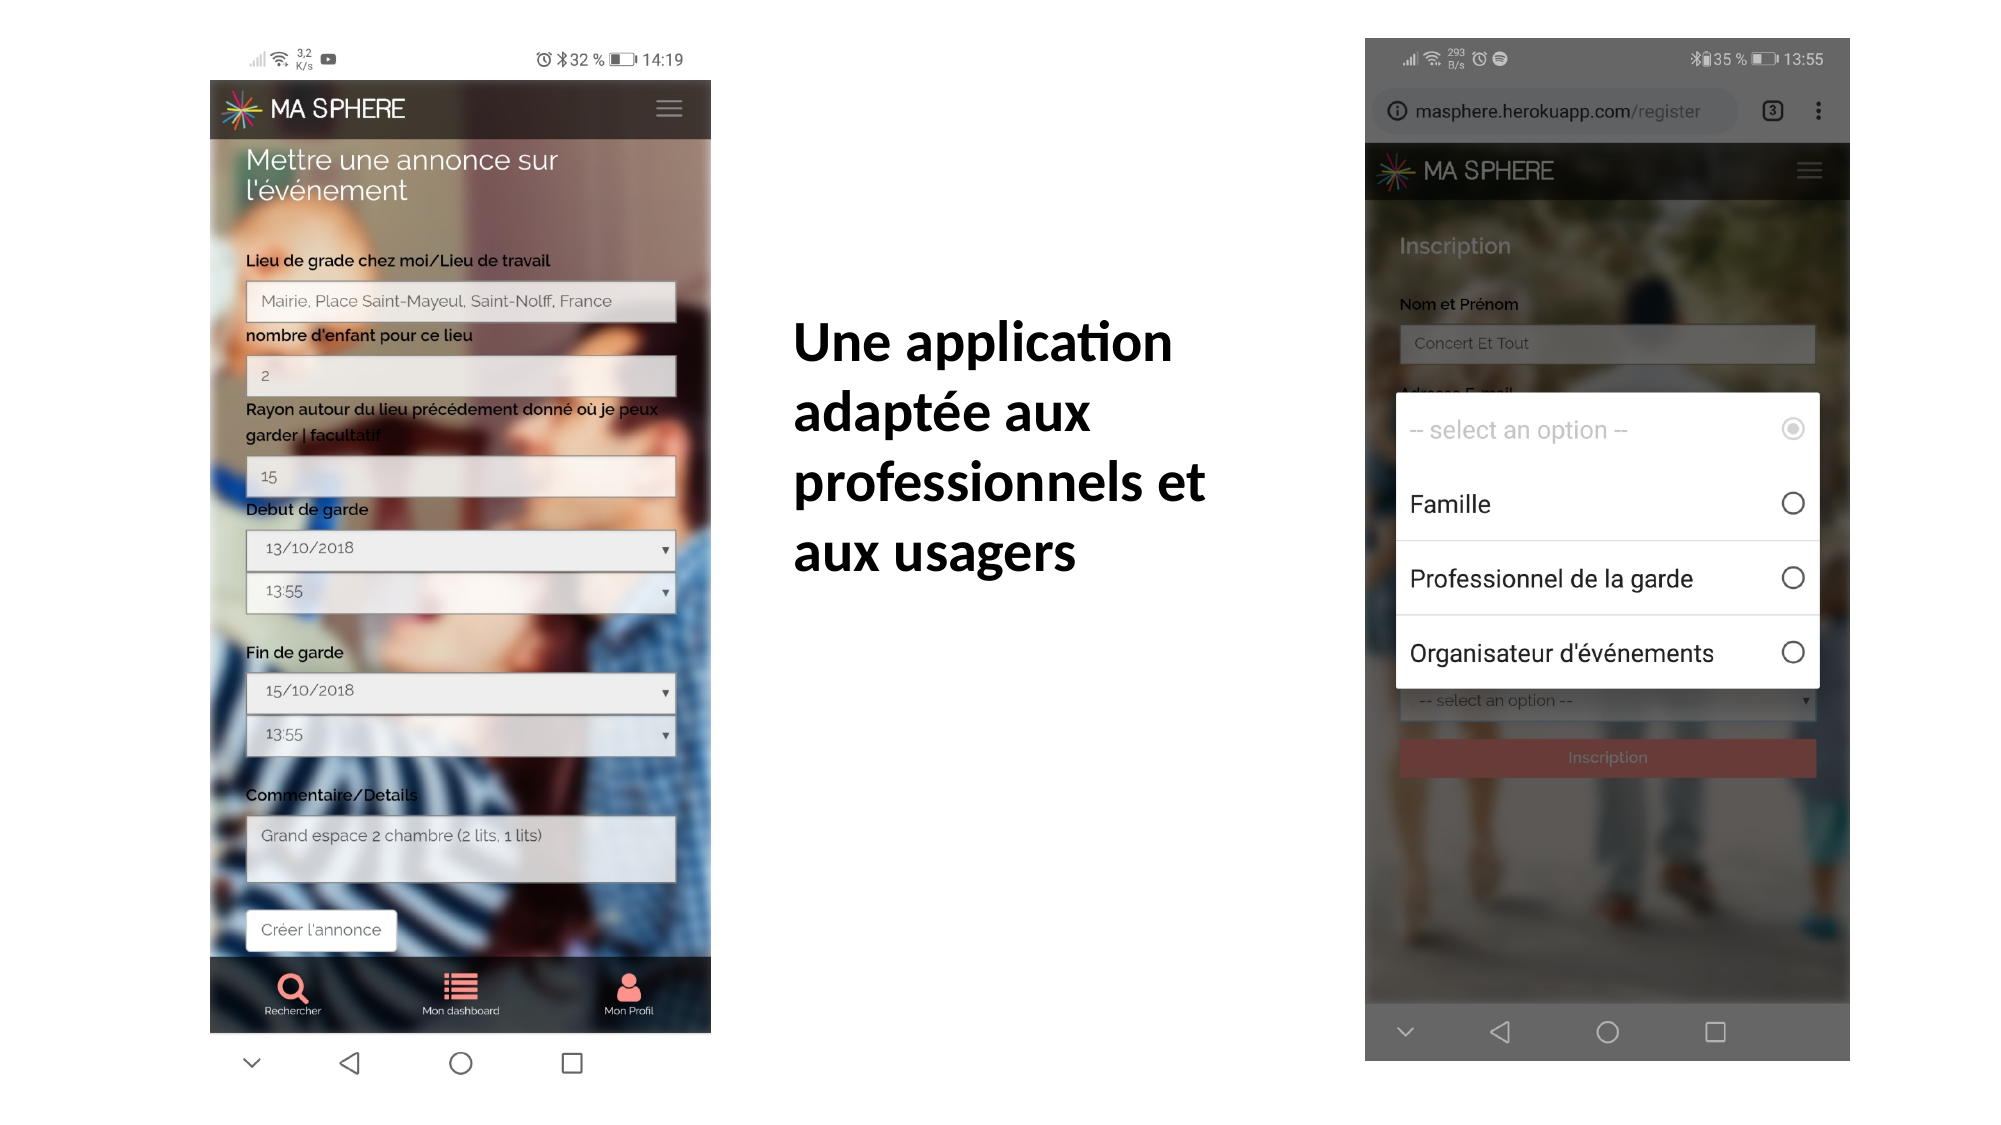

Une application adaptée aux professionnels et aux usagers